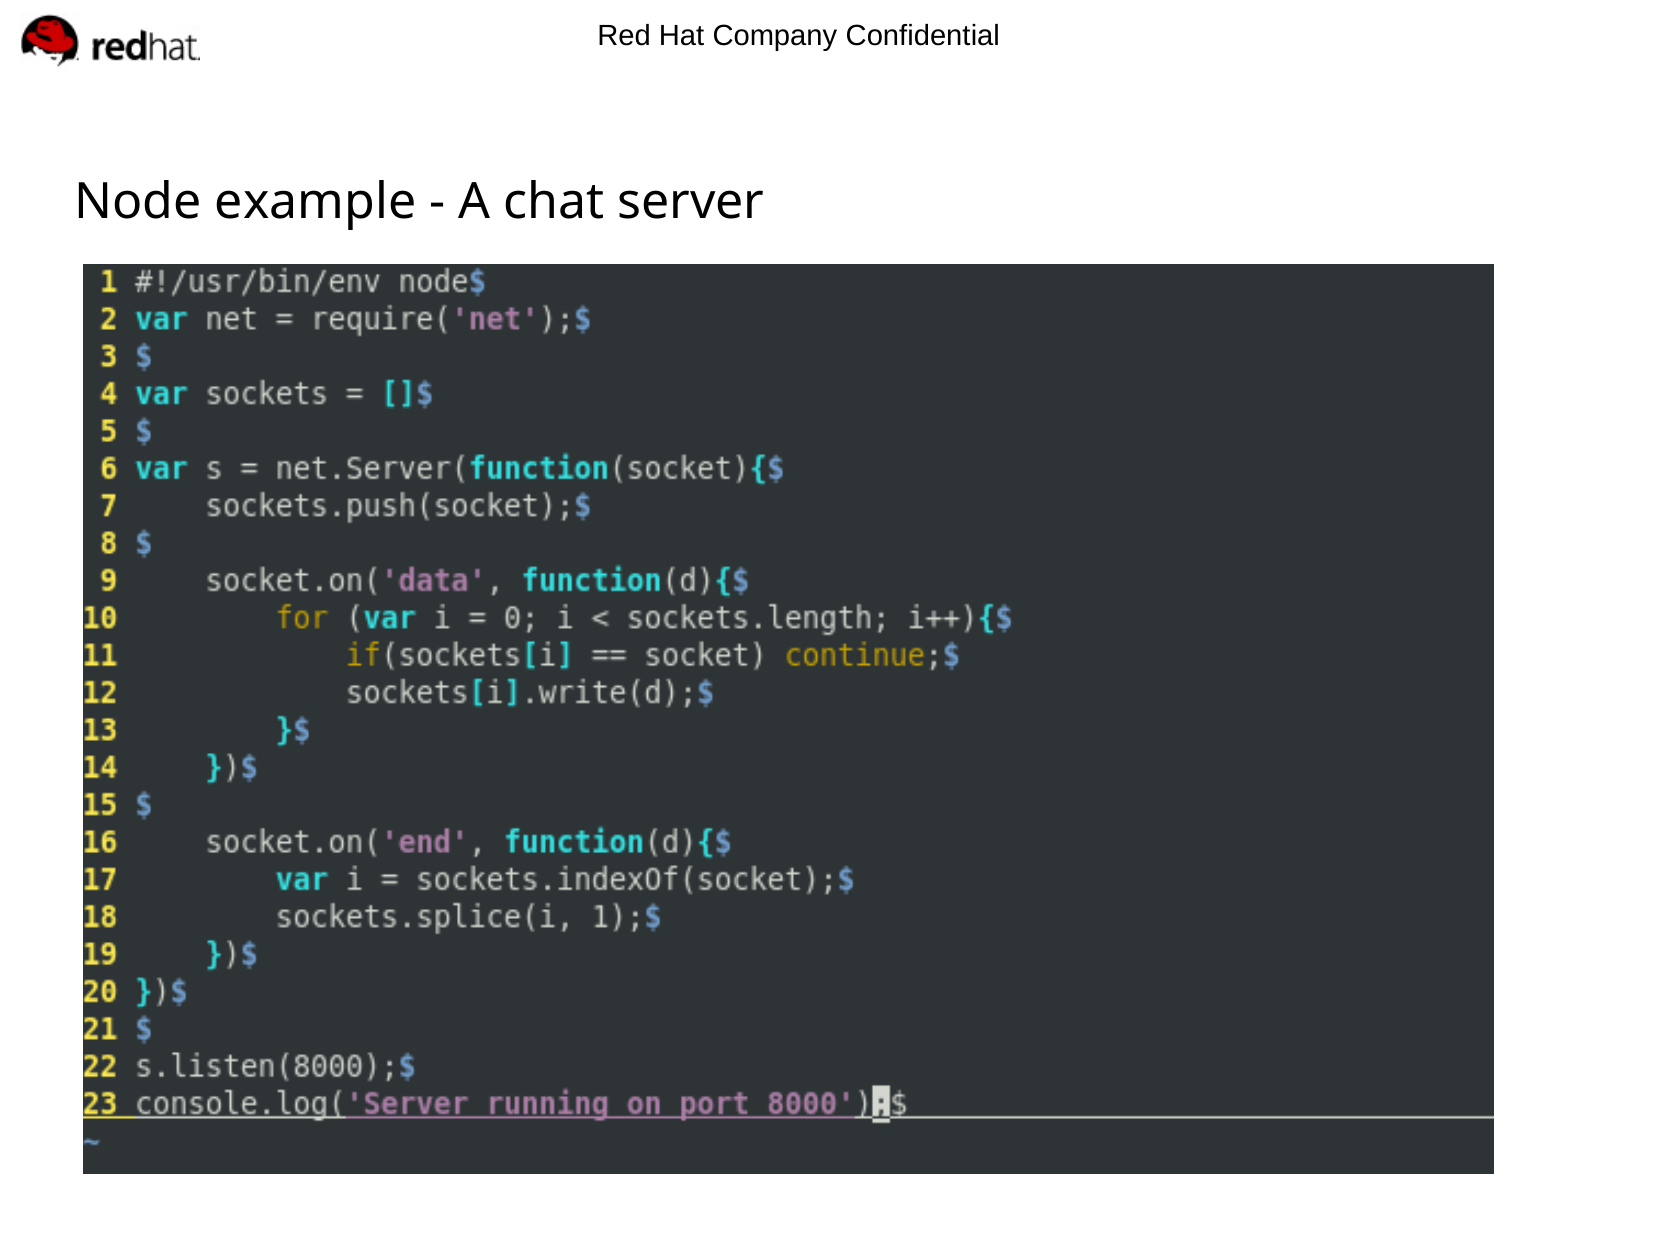

# Node example - A chat server